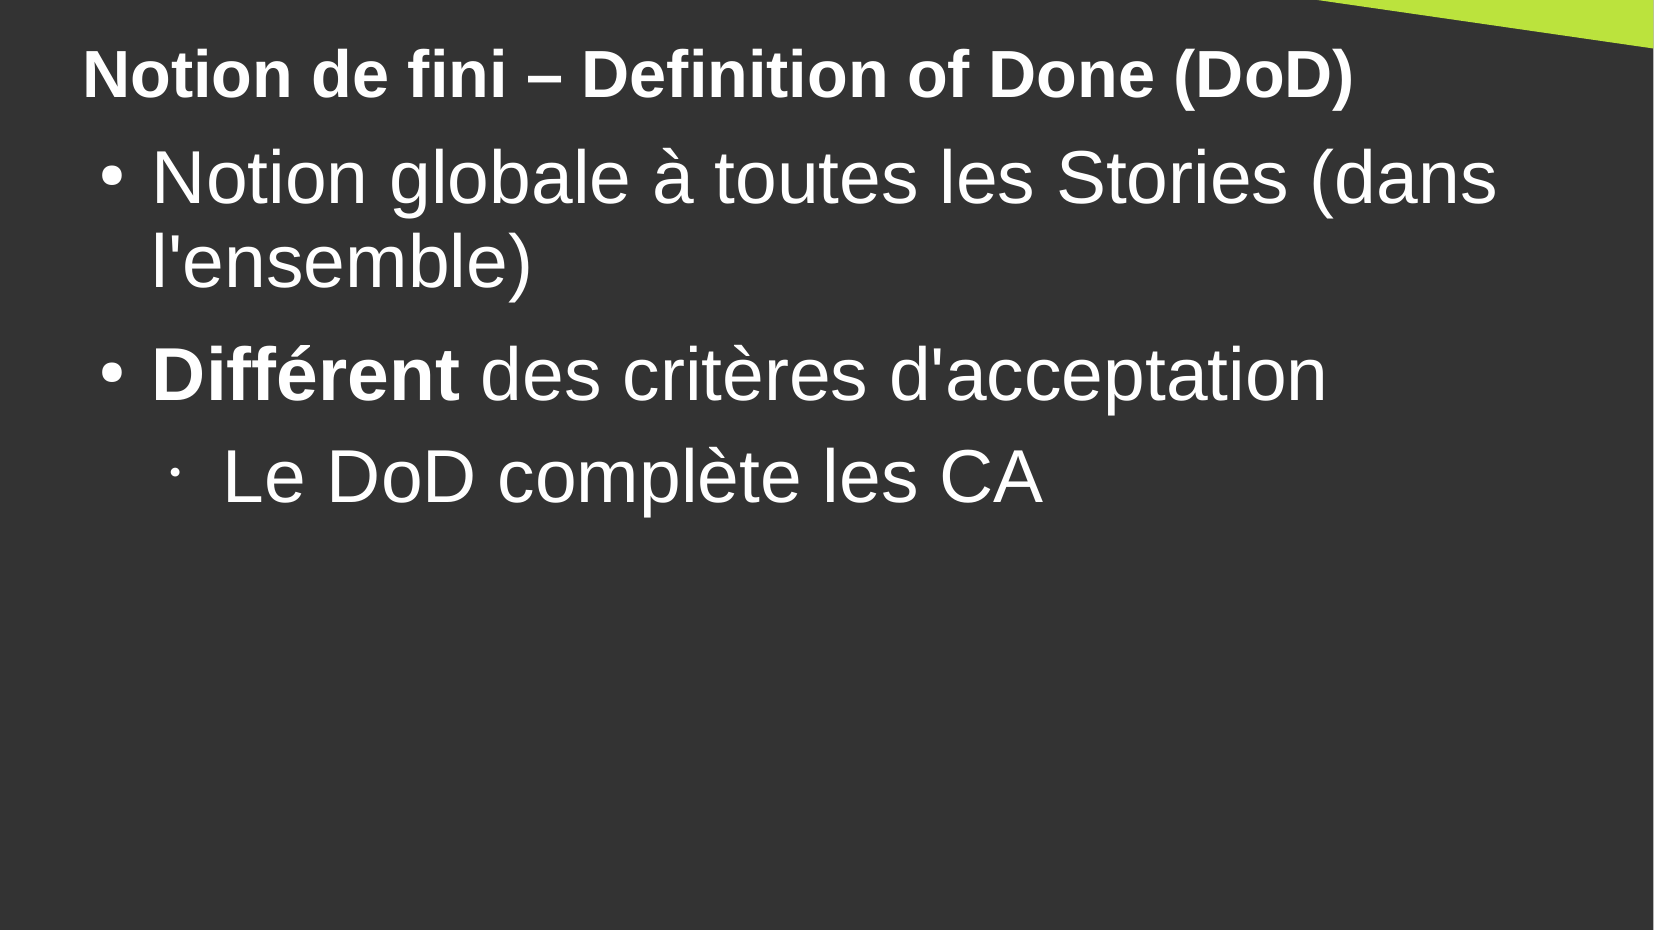

# Notion de fini – Definition of Done (DoD)
Notion globale à toutes les Stories (dans l'ensemble)
Différent des critères d'acceptation
Le DoD complète les CA